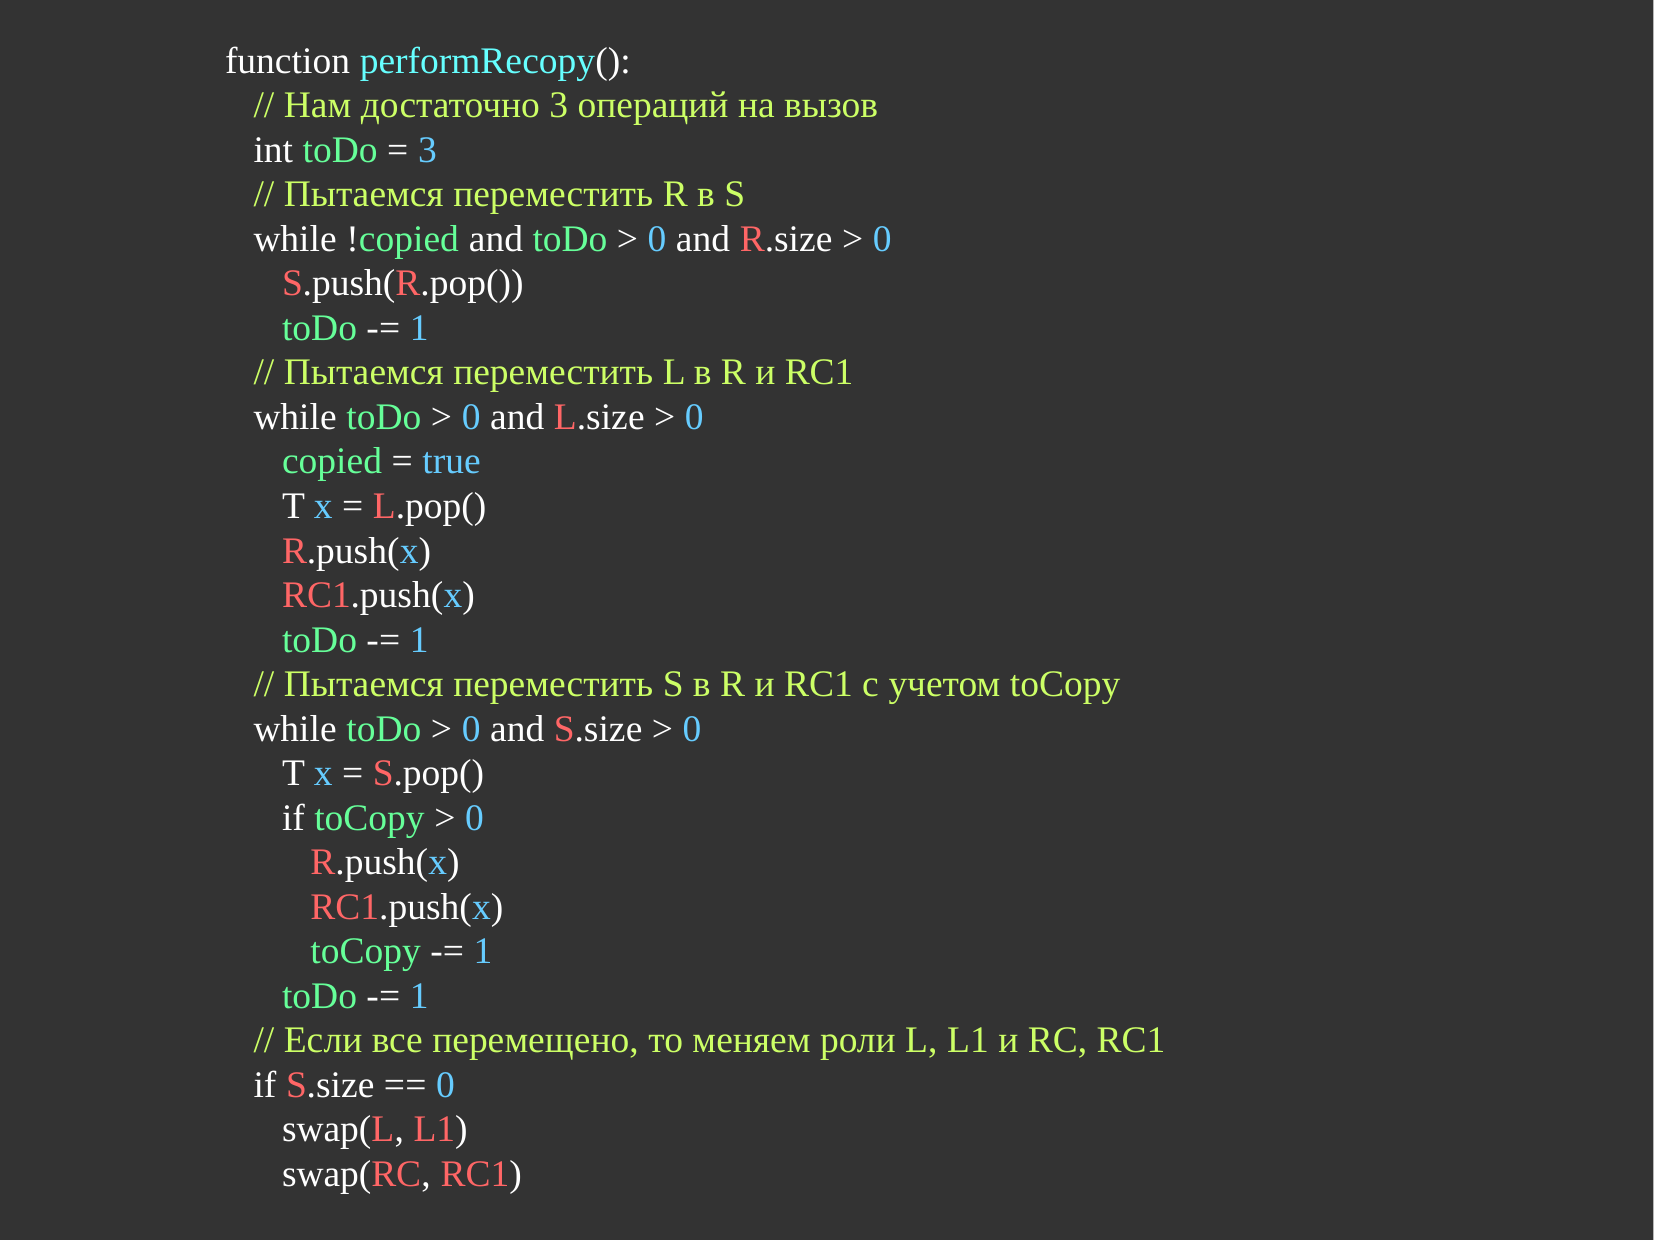

function performRecopy():
 // Нам достаточно 3 операций на вызов
 int toDo = 3
 // Пытаемся переместить R в S
 while !copied and toDo > 0 and R.size > 0
 S.push(R.pop())
 toDo -= 1
 // Пытаемся переместить L в R и RС1
 while toDo > 0 and L.size > 0
 copied = true
 T x = L.pop()
 R.push(x)
 RС1.push(x)
 toDo -= 1
 // Пытаемся переместить S в R и RС1 с учетом toCopy
 while toDo > 0 and S.size > 0
 T x = S.pop()
 if toCopy > 0
 R.push(x)
 RС1.push(x)
 toCopy -= 1
 toDo -= 1
 // Если все перемещено, то меняем роли L, L1 и RС, RС1
 if S.size == 0
 swap(L, L1)
 swap(RС, RС1)
#